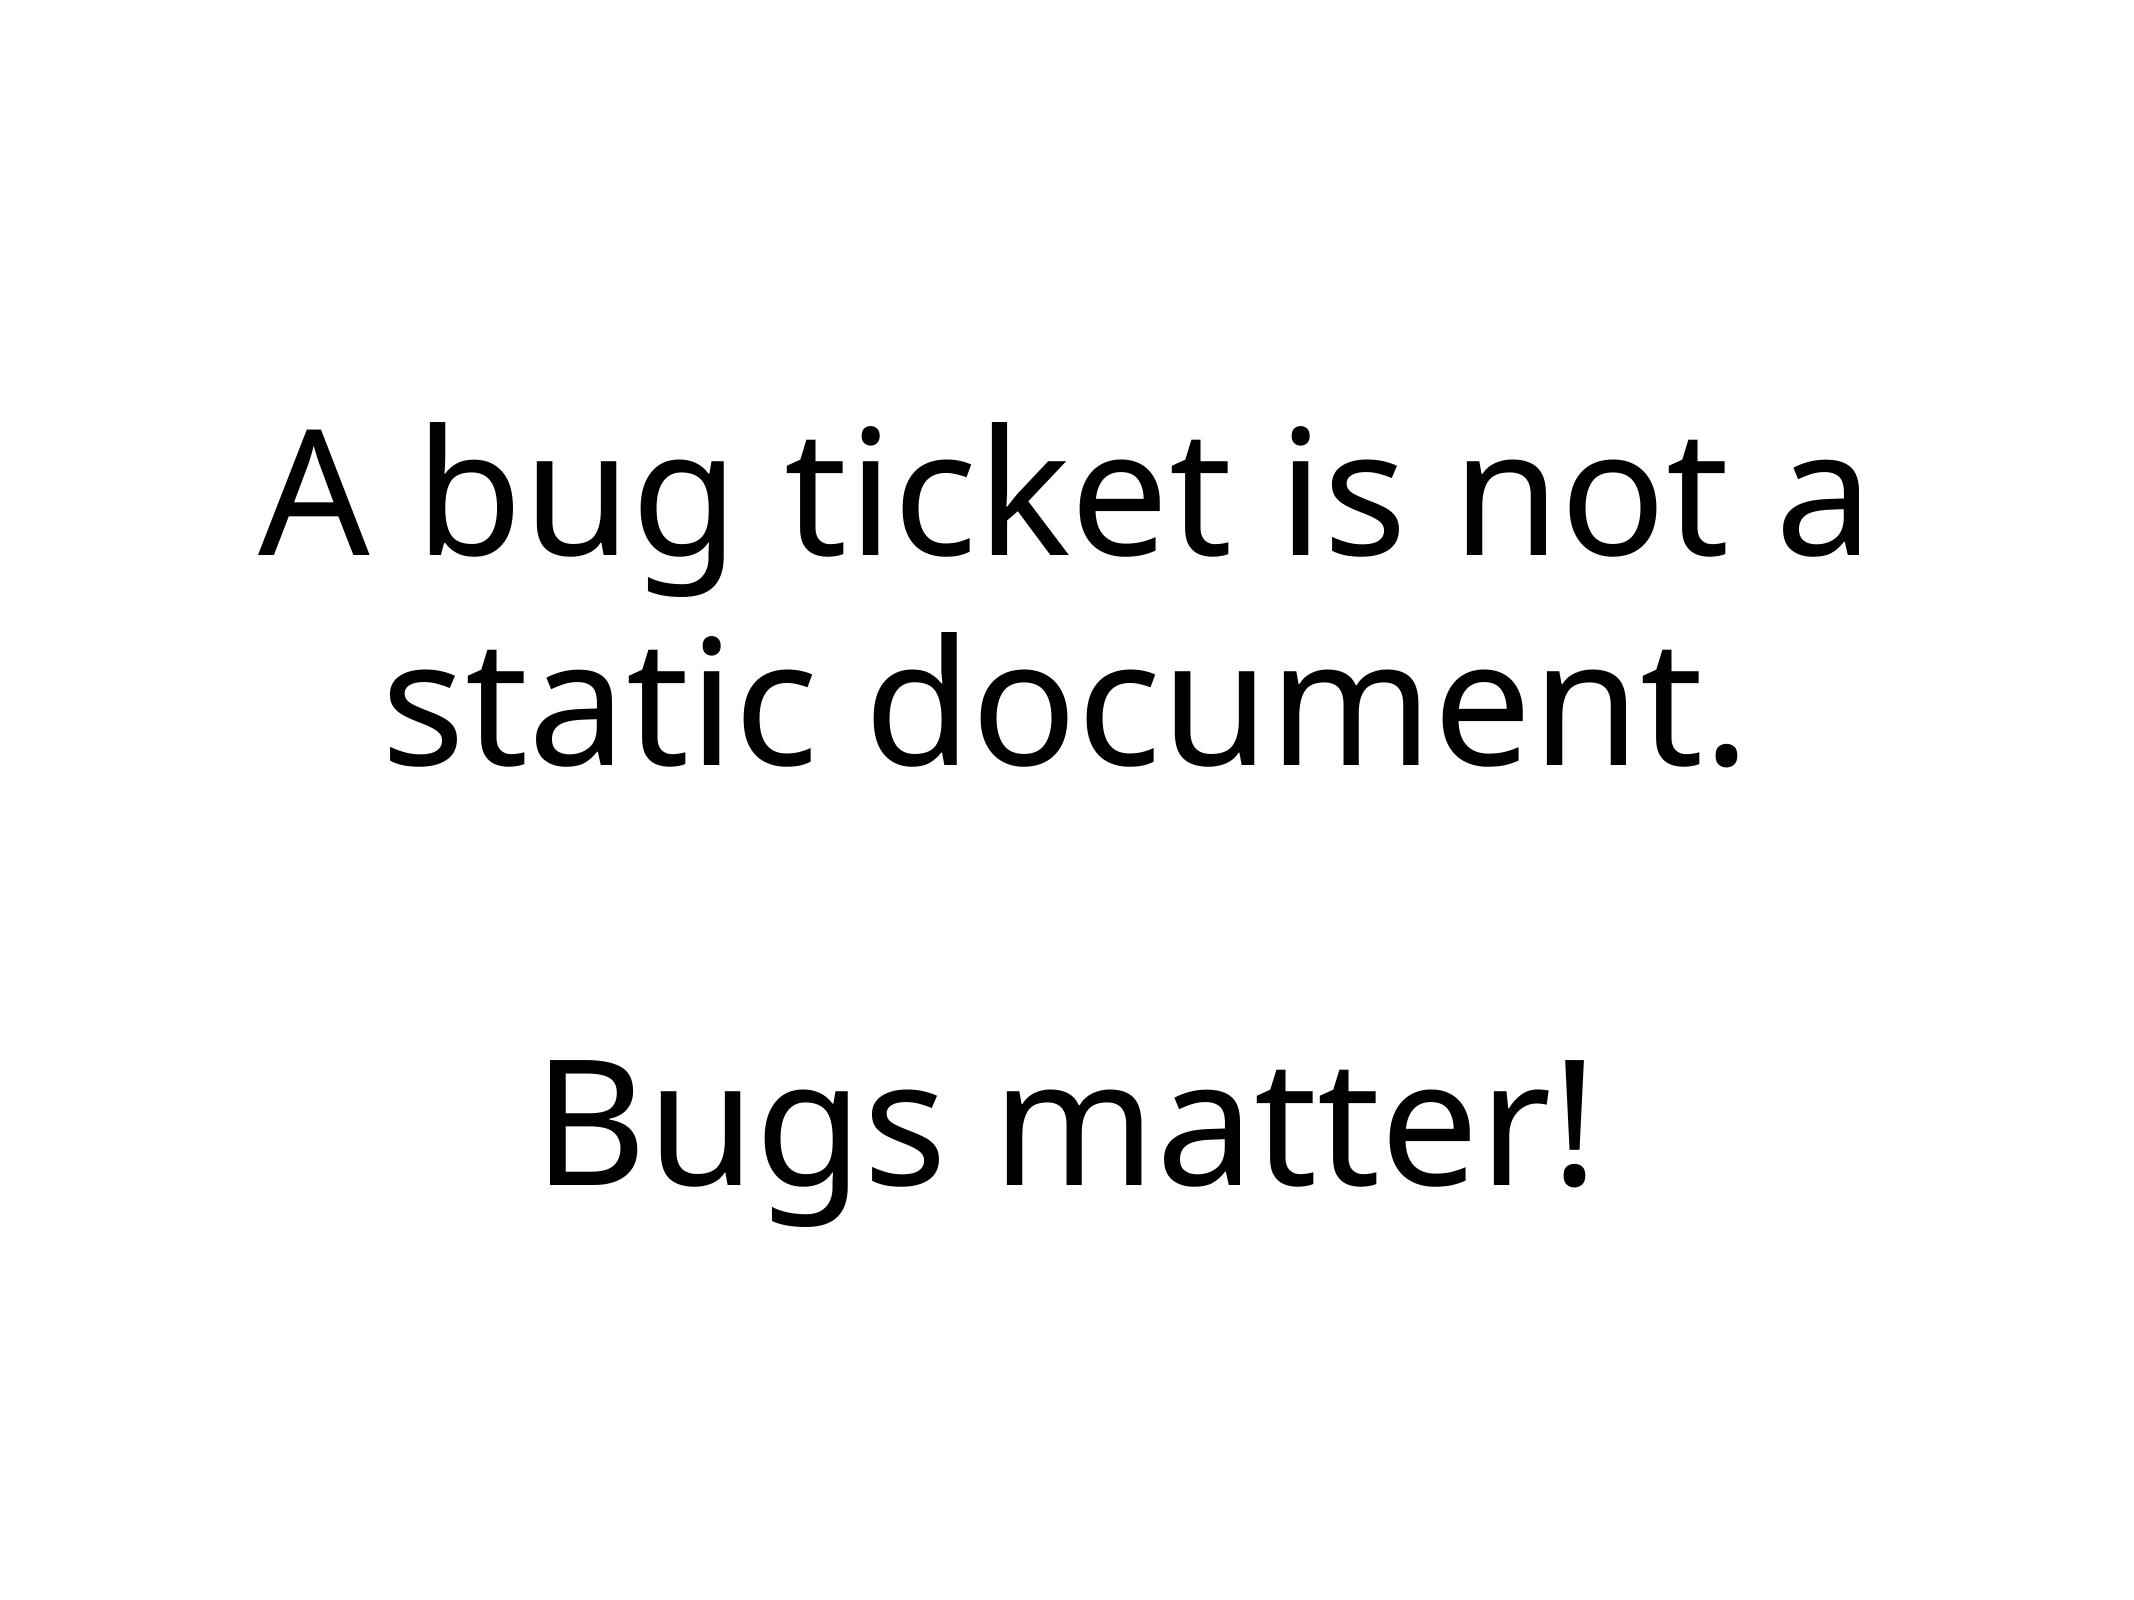

# A bug ticket is not a static document. Bugs matter!